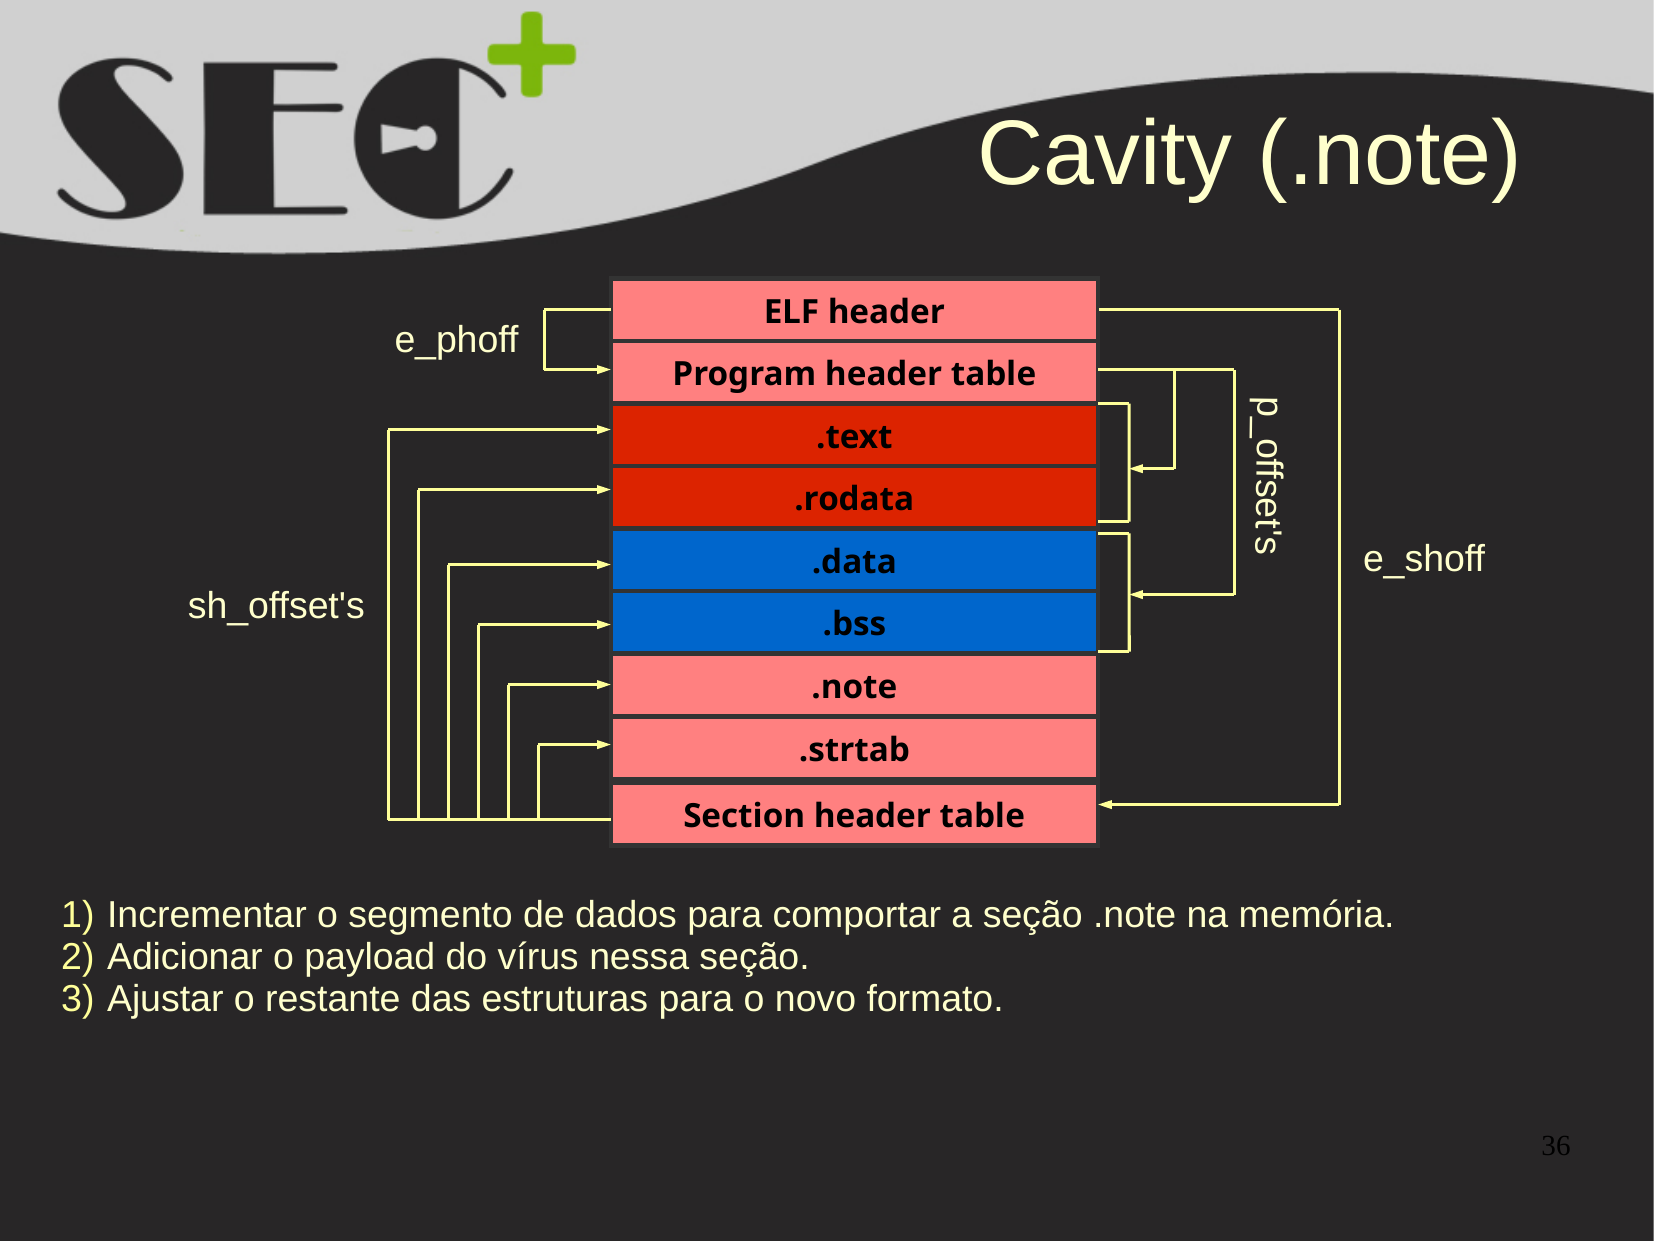

# Cavity (.note)
ELF header
e_phoff
Program header table
.text
p_offset's
.rodata
e_shoff
.data
sh_offset's
.bss
.note
.strtab
Section header table
 Incrementar o segmento de dados para comportar a seção .note na memória.
 Adicionar o payload do vírus nessa seção.
 Ajustar o restante das estruturas para o novo formato.
36